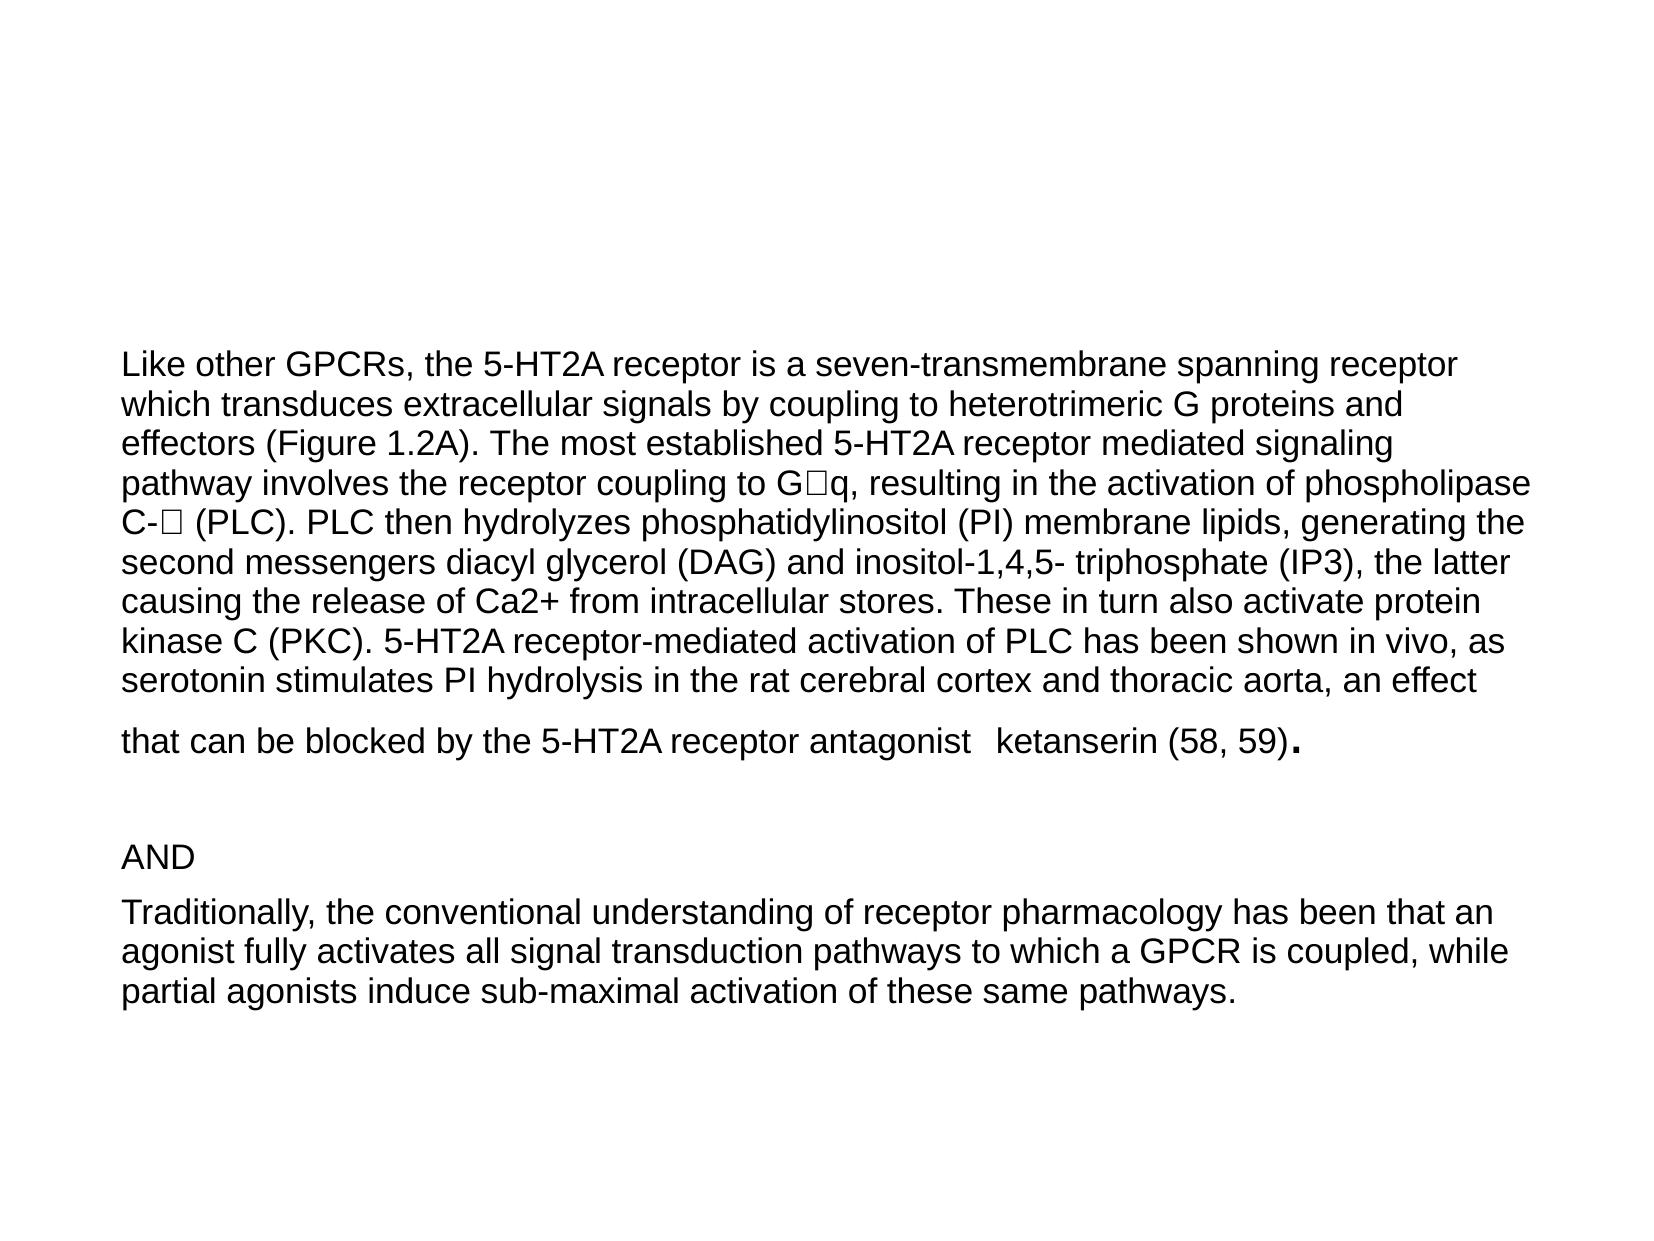

# Like other GPCRs, the 5-HT2A receptor is a seven-transmembrane spanning receptor which transduces extracellular signals by coupling to heterotrimeric G proteins and effectors (Figure 1.2A). The most established 5-HT2A receptor mediated signaling pathway involves the receptor coupling to Gq, resulting in the activation of phospholipase C- (PLC). PLC then hydrolyzes phosphatidylinositol (PI) membrane lipids, generating the second messengers diacyl glycerol (DAG) and inositol-1,4,5- triphosphate (IP3), the latter causing the release of Ca2+ from intracellular stores. These in turn also activate protein kinase C (PKC). 5-HT2A receptor-mediated activation of PLC has been shown in vivo, as serotonin stimulates PI hydrolysis in the rat cerebral cortex and thoracic aorta, an effect that can be blocked by the 5-HT2A receptor antagonist	ketanserin (58, 59).
AND
Traditionally, the conventional understanding of receptor pharmacology has been that an agonist fully activates all signal transduction pathways to which a GPCR is coupled, while partial agonists induce sub-maximal activation of these same pathways.